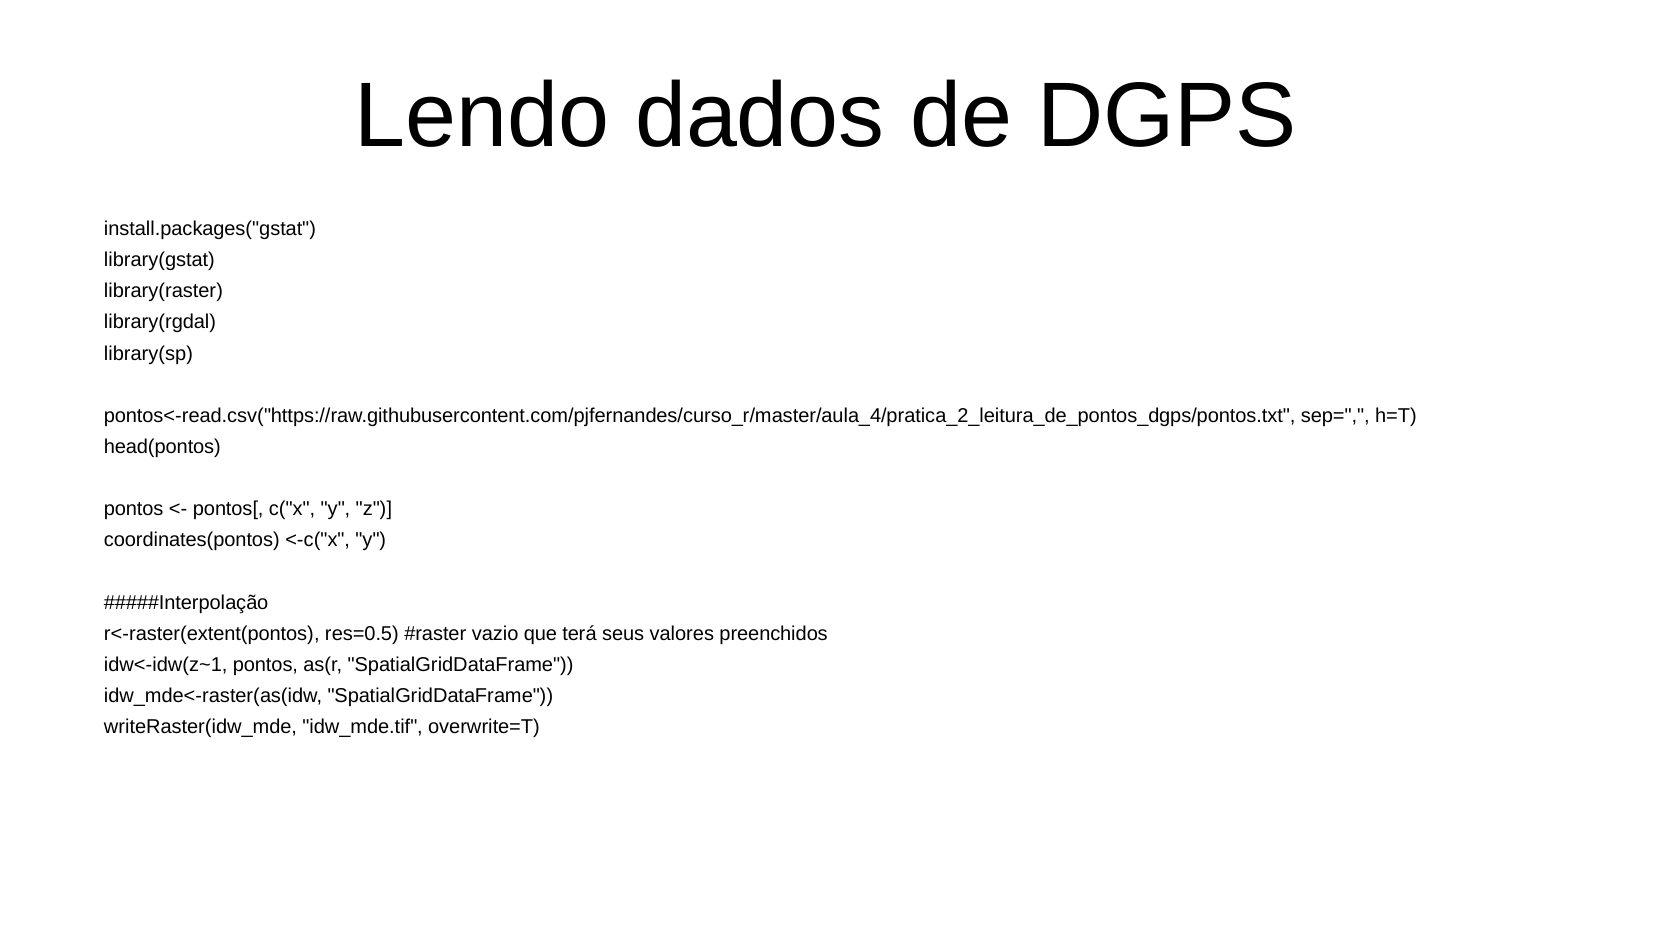

# Lendo dados de DGPS
install.packages("gstat")
library(gstat)
library(raster)
library(rgdal)
library(sp)
pontos<-read.csv("https://raw.githubusercontent.com/pjfernandes/curso_r/master/aula_4/pratica_2_leitura_de_pontos_dgps/pontos.txt", sep=",", h=T)
head(pontos)
pontos <- pontos[, c("x", "y", "z")]
coordinates(pontos) <-c("x", "y")
#####Interpolação
r<-raster(extent(pontos), res=0.5) #raster vazio que terá seus valores preenchidos
idw<-idw(z~1, pontos, as(r, "SpatialGridDataFrame"))
idw_mde<-raster(as(idw, "SpatialGridDataFrame"))
writeRaster(idw_mde, "idw_mde.tif", overwrite=T)